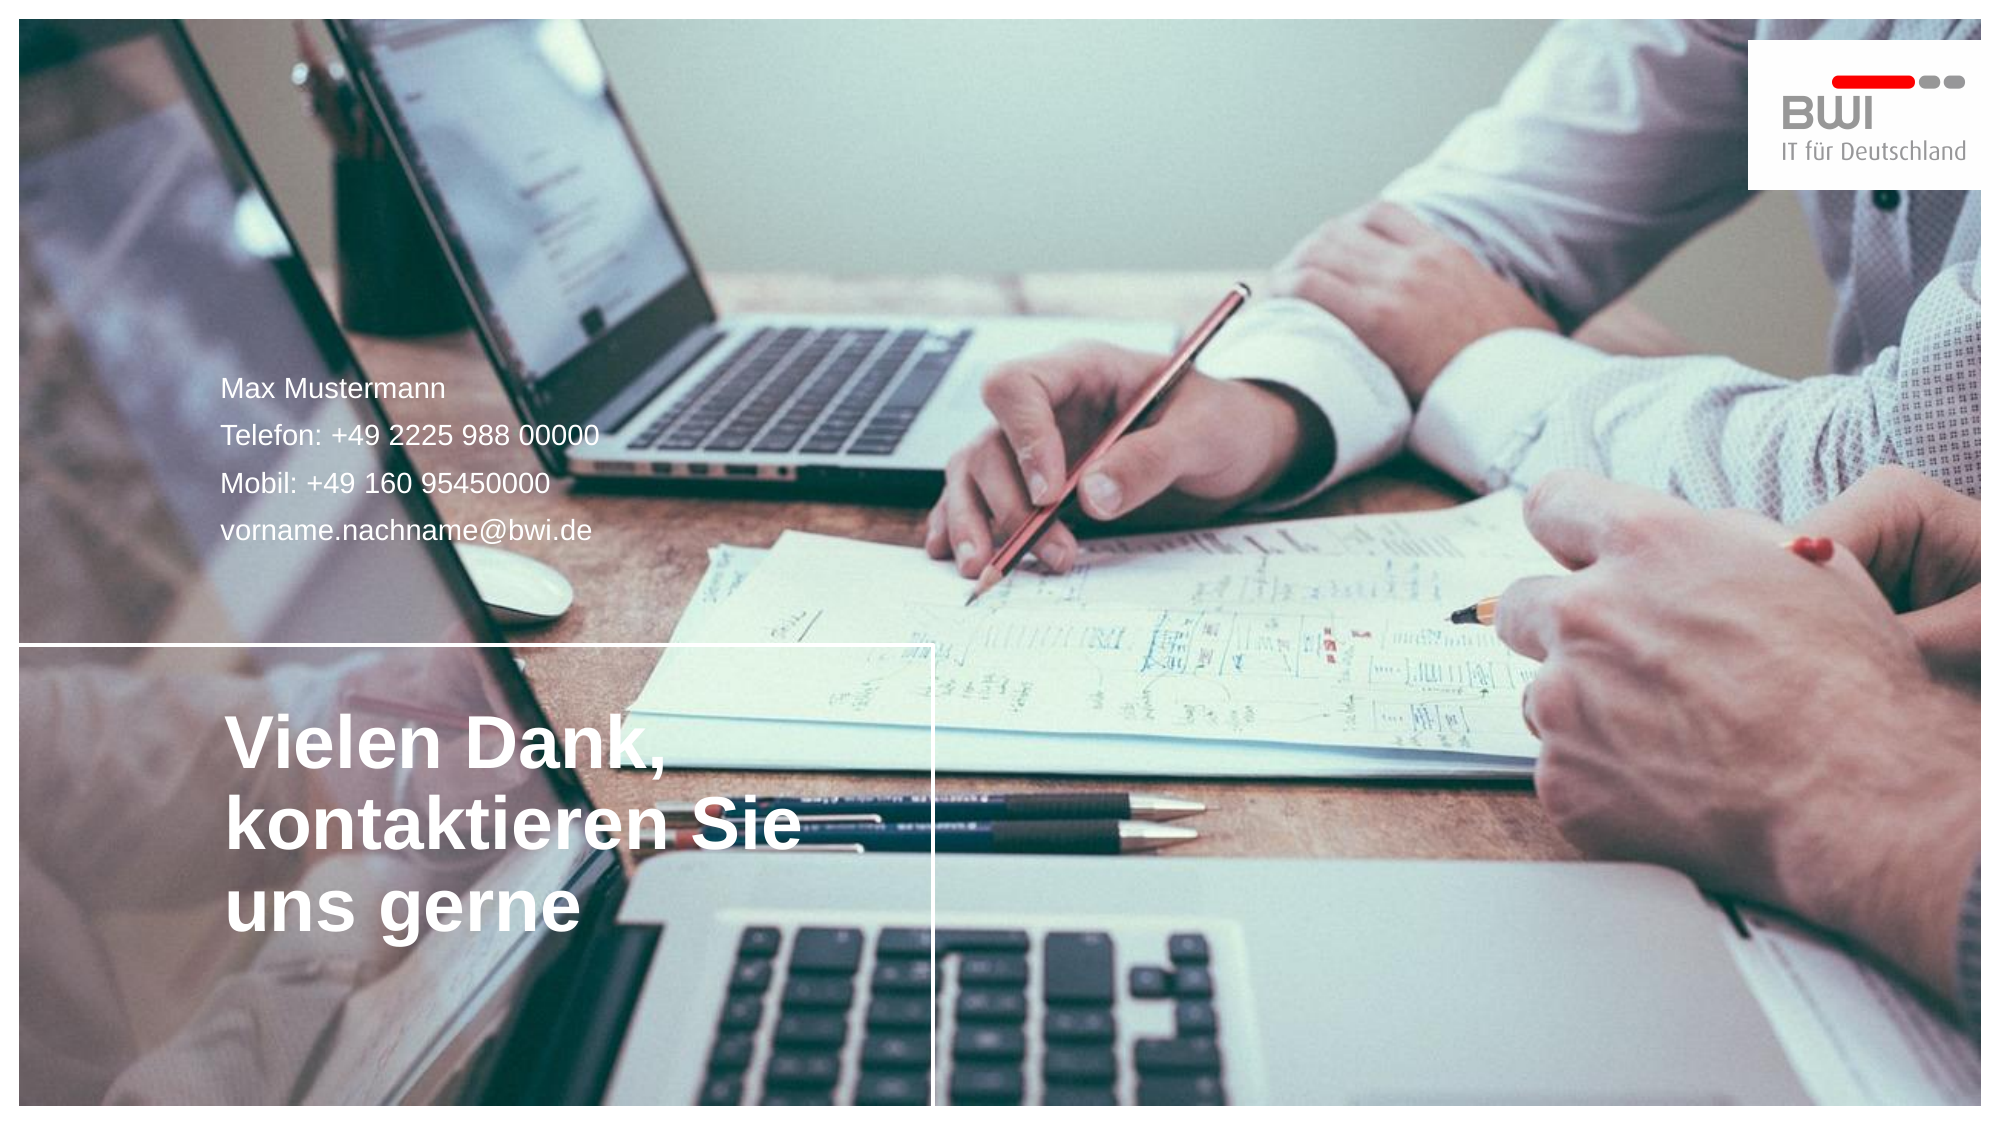

# Max Mustermann
Telefon: +49 2225 988 00000
Mobil: +49 160 95450000
vorname.nachname@bwi.de
Vielen Dank,
kontaktieren Sie uns gerne